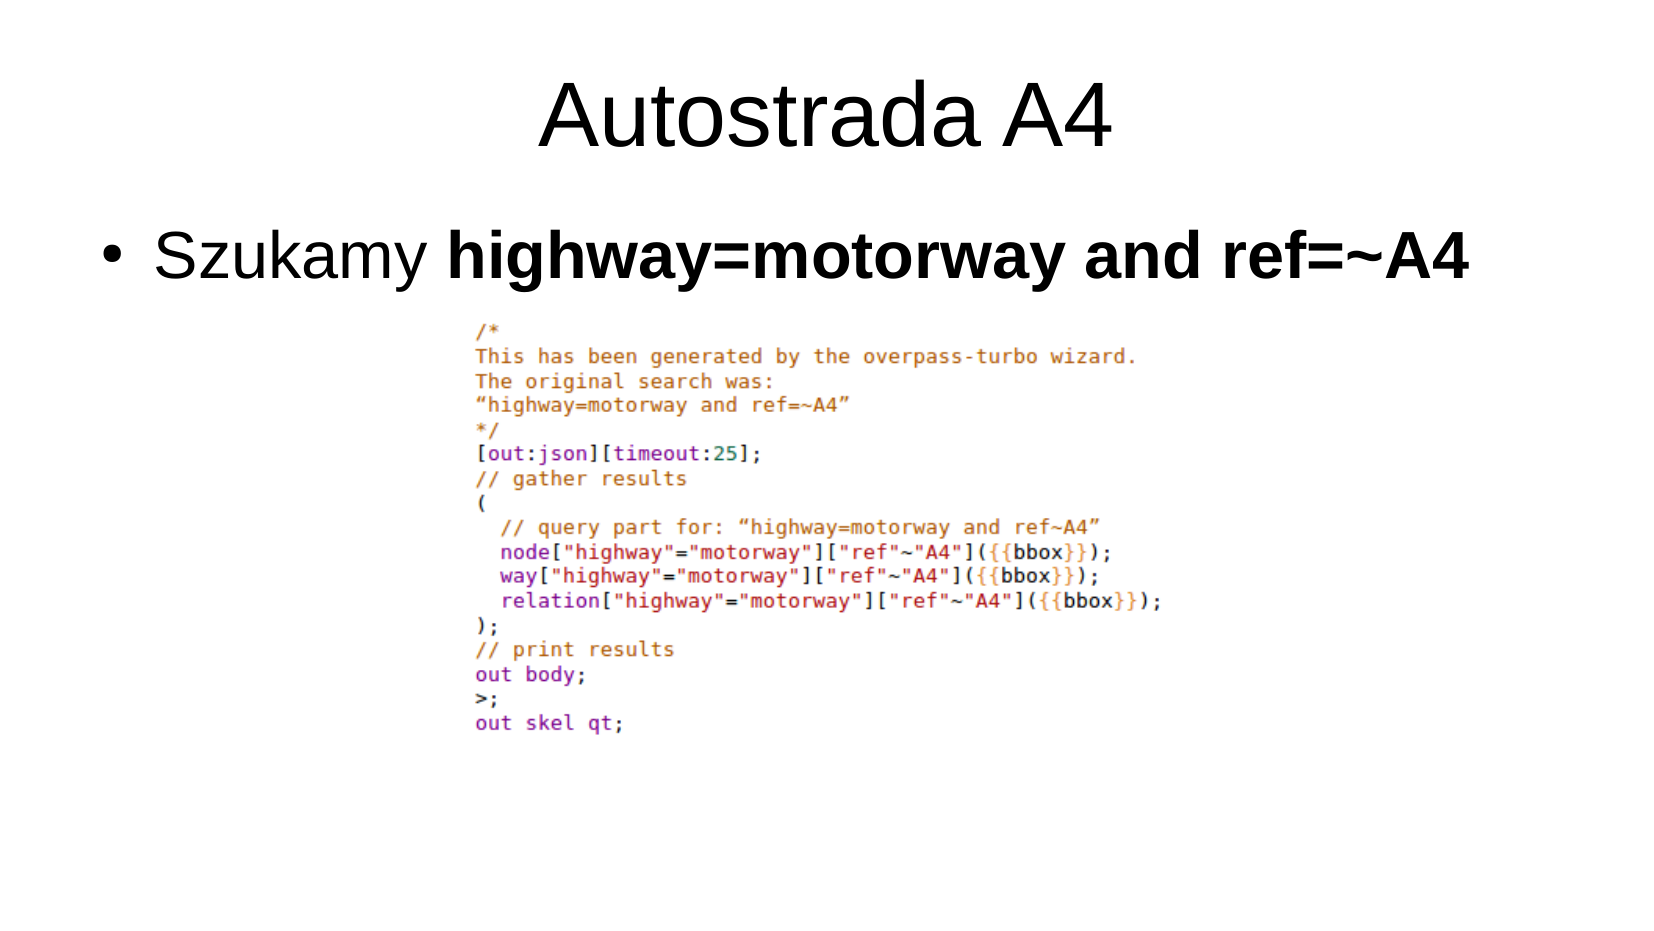

# Autostrada A4
Szukamy highway=motorway and ref=~A4